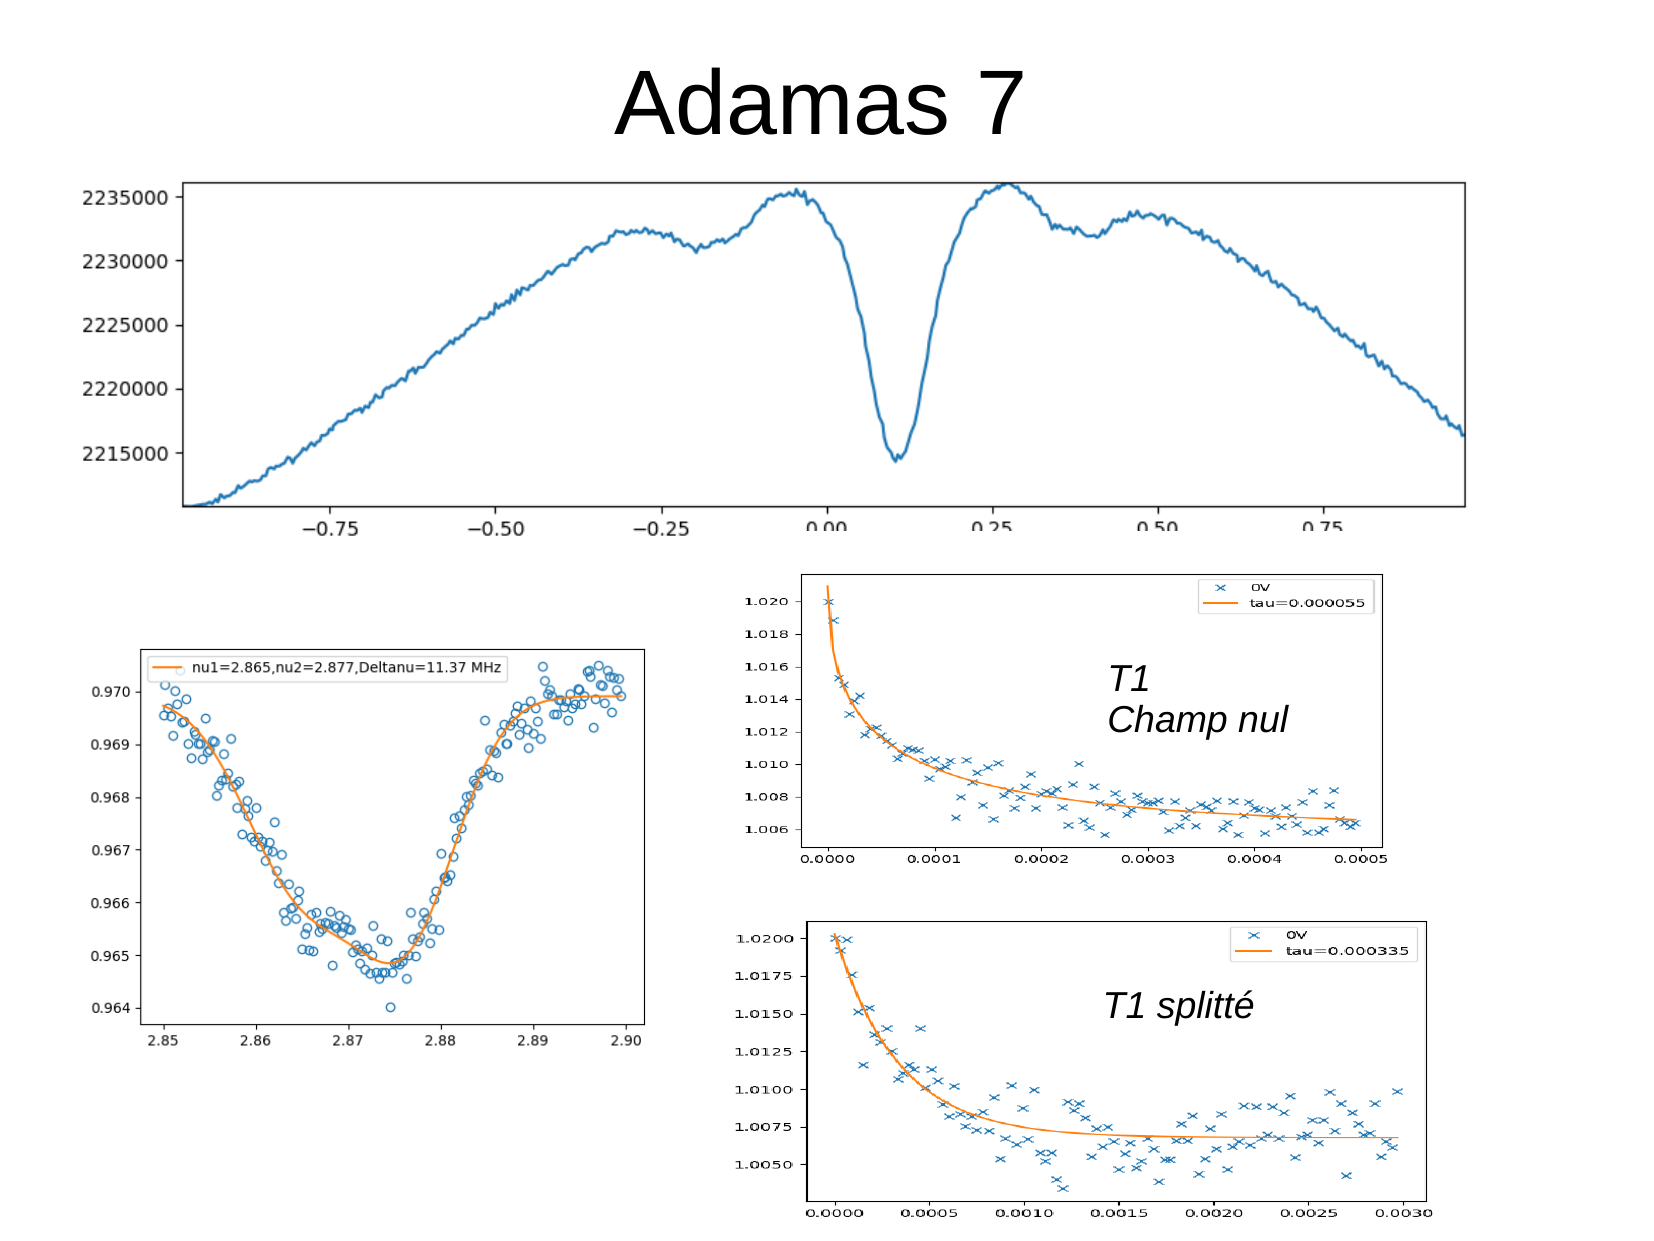

# Adamas 7
T1
Champ nul
T1 splitté